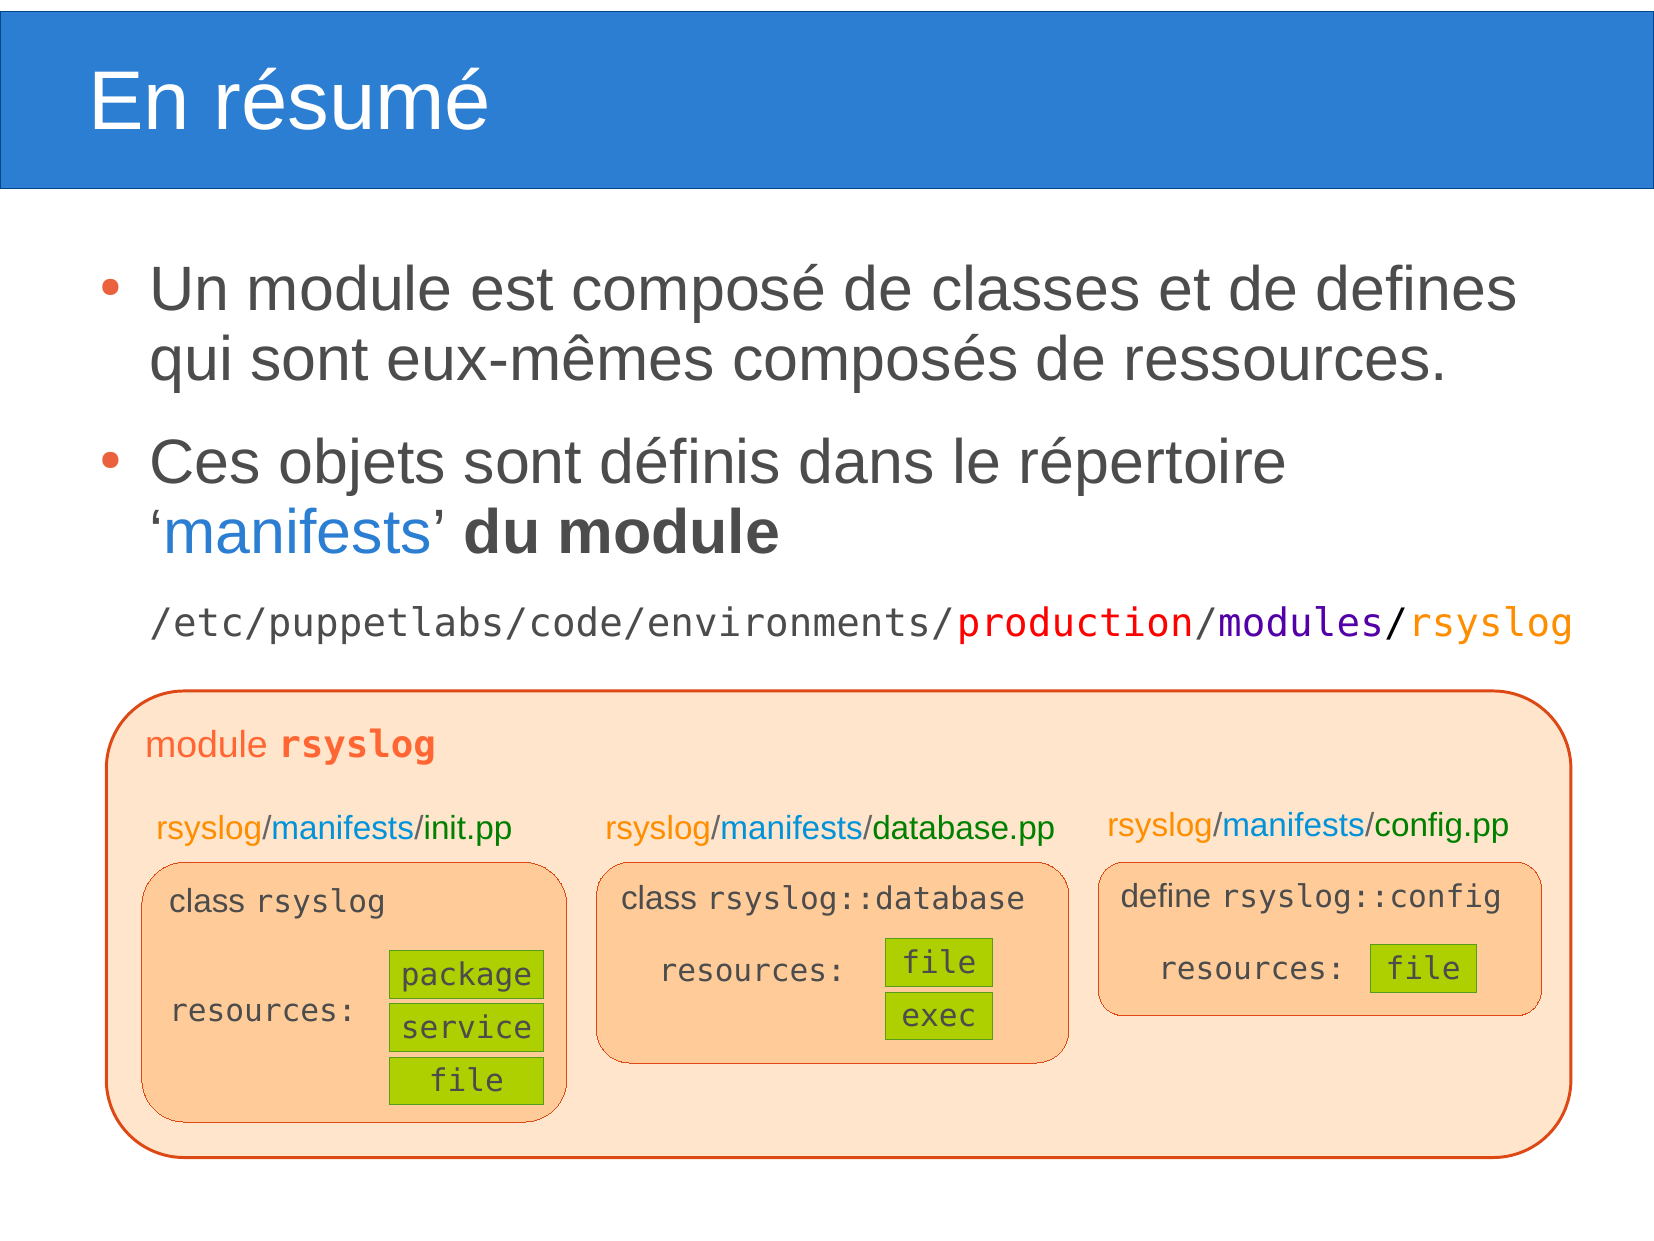

# En résumé
Un module est composé de classes et de defines qui sont eux-mêmes composés de ressources.
Ces objets sont définis dans le répertoire ‘manifests’ du module
/etc/puppetlabs/code/environments/production/modules/rsyslog
module rsyslog
rsyslog/manifests/config.pp
rsyslog/manifests/database.pp
rsyslog/manifests/init.pp
class rsyslog
resources:
class rsyslog::database
 resources:
define rsyslog::config
 resources:
file
file
package
exec
service
file